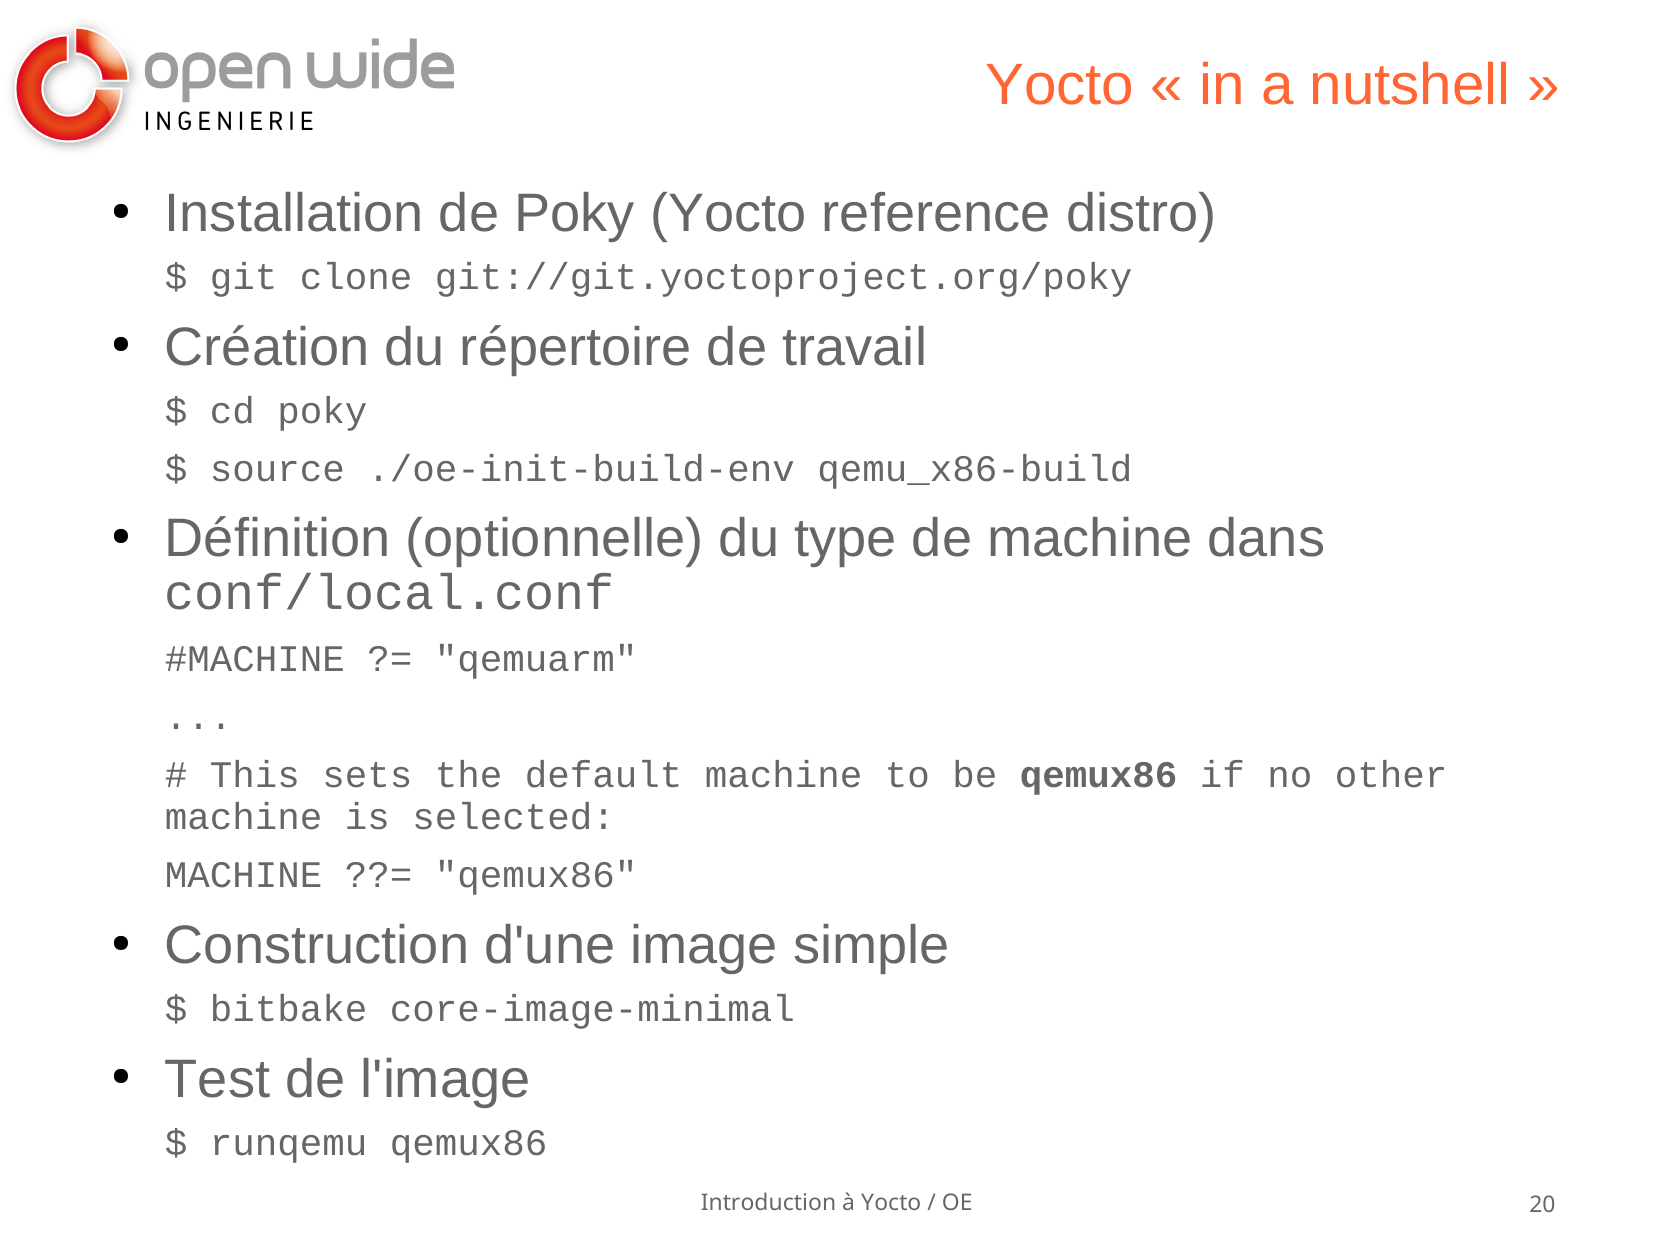

# Yocto « in a nutshell »
Installation de Poky (Yocto reference distro)
$ git clone git://git.yoctoproject.org/poky
Création du répertoire de travail
$ cd poky
$ source ./oe-init-build-env qemu_x86-build
Définition (optionnelle) du type de machine dans conf/local.conf
#MACHINE ?= "qemuarm"
...
# This sets the default machine to be qemux86 if no other machine is selected:
MACHINE ??= "qemux86"
Construction d'une image simple
$ bitbake core-image-minimal
Test de l'image
$ runqemu qemux86